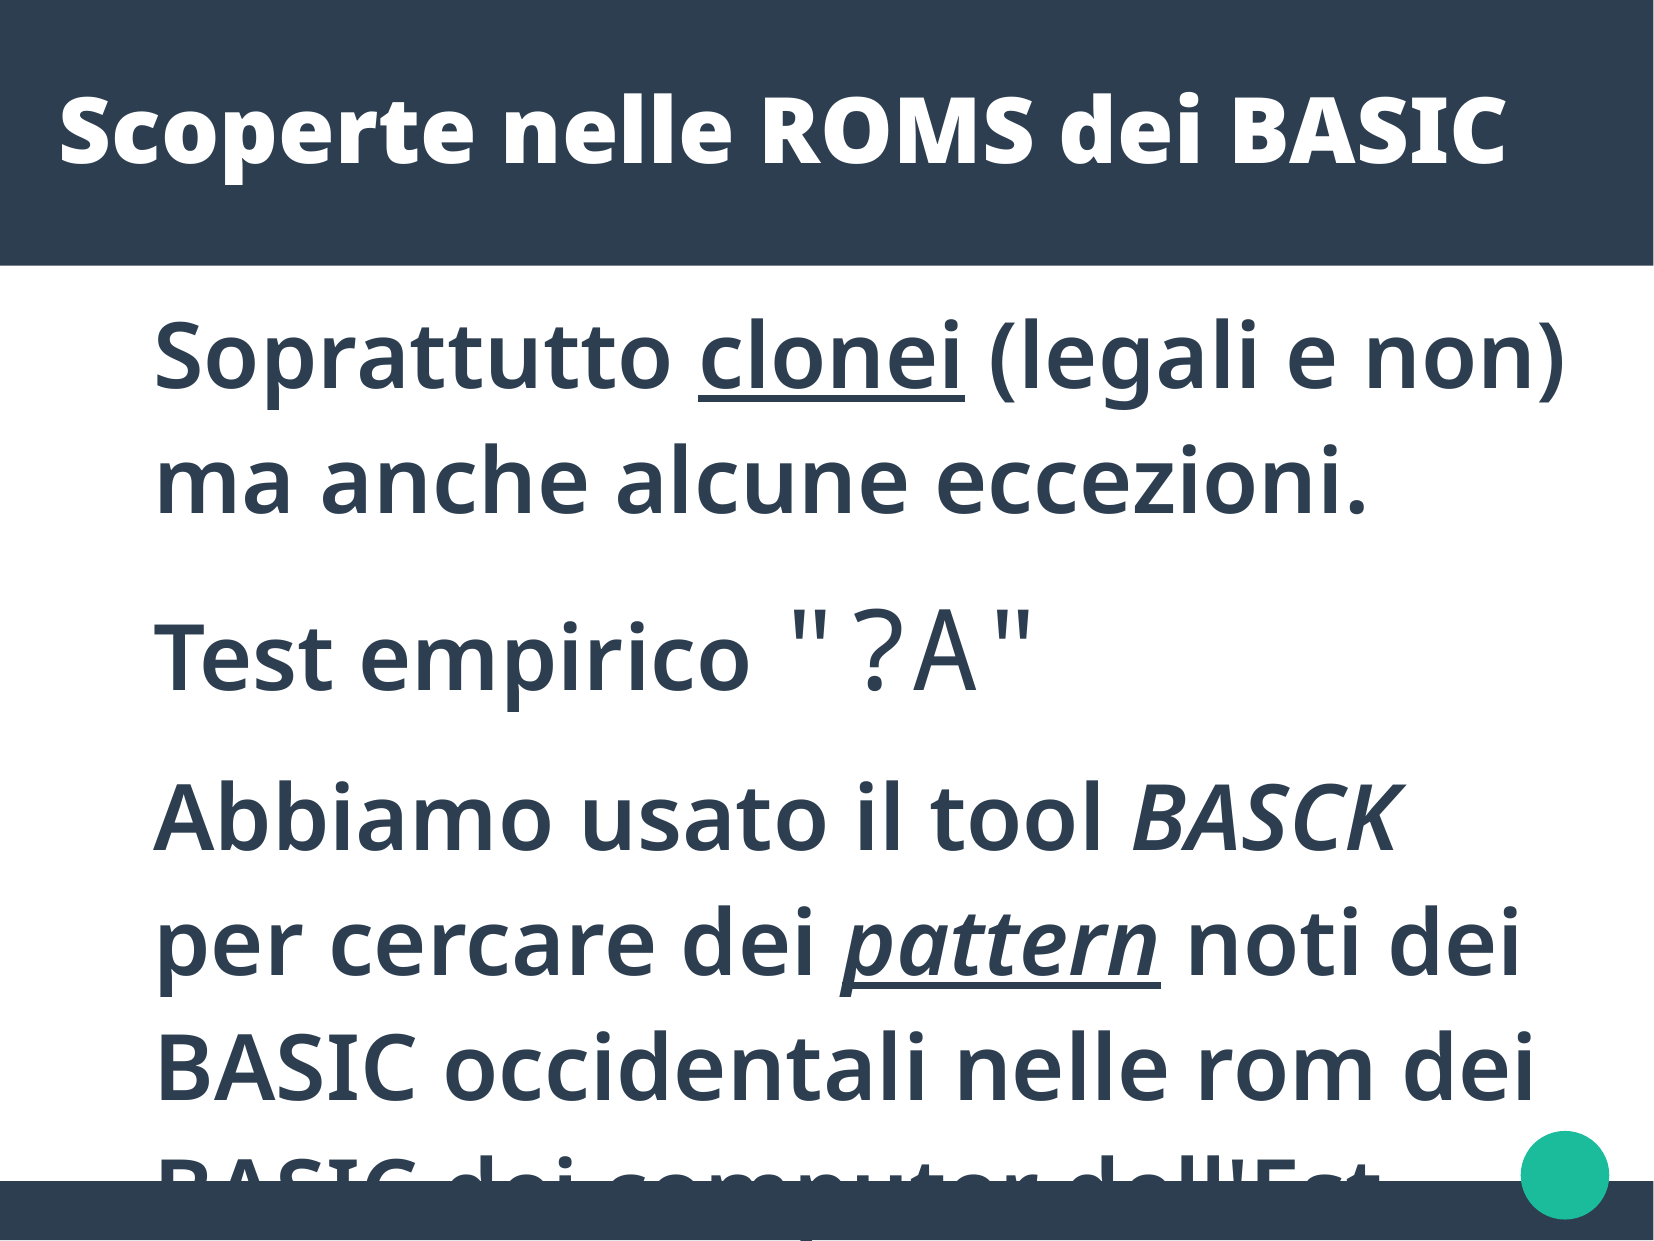

# Scoperte nelle ROMS dei BASIC
Soprattutto clonei (legali e non) ma anche alcune eccezioni.
Test empirico "?A"
Abbiamo usato il tool BASCK per cercare dei pattern noti dei BASIC occidentali nelle rom dei BASIC dei computer dell'Est